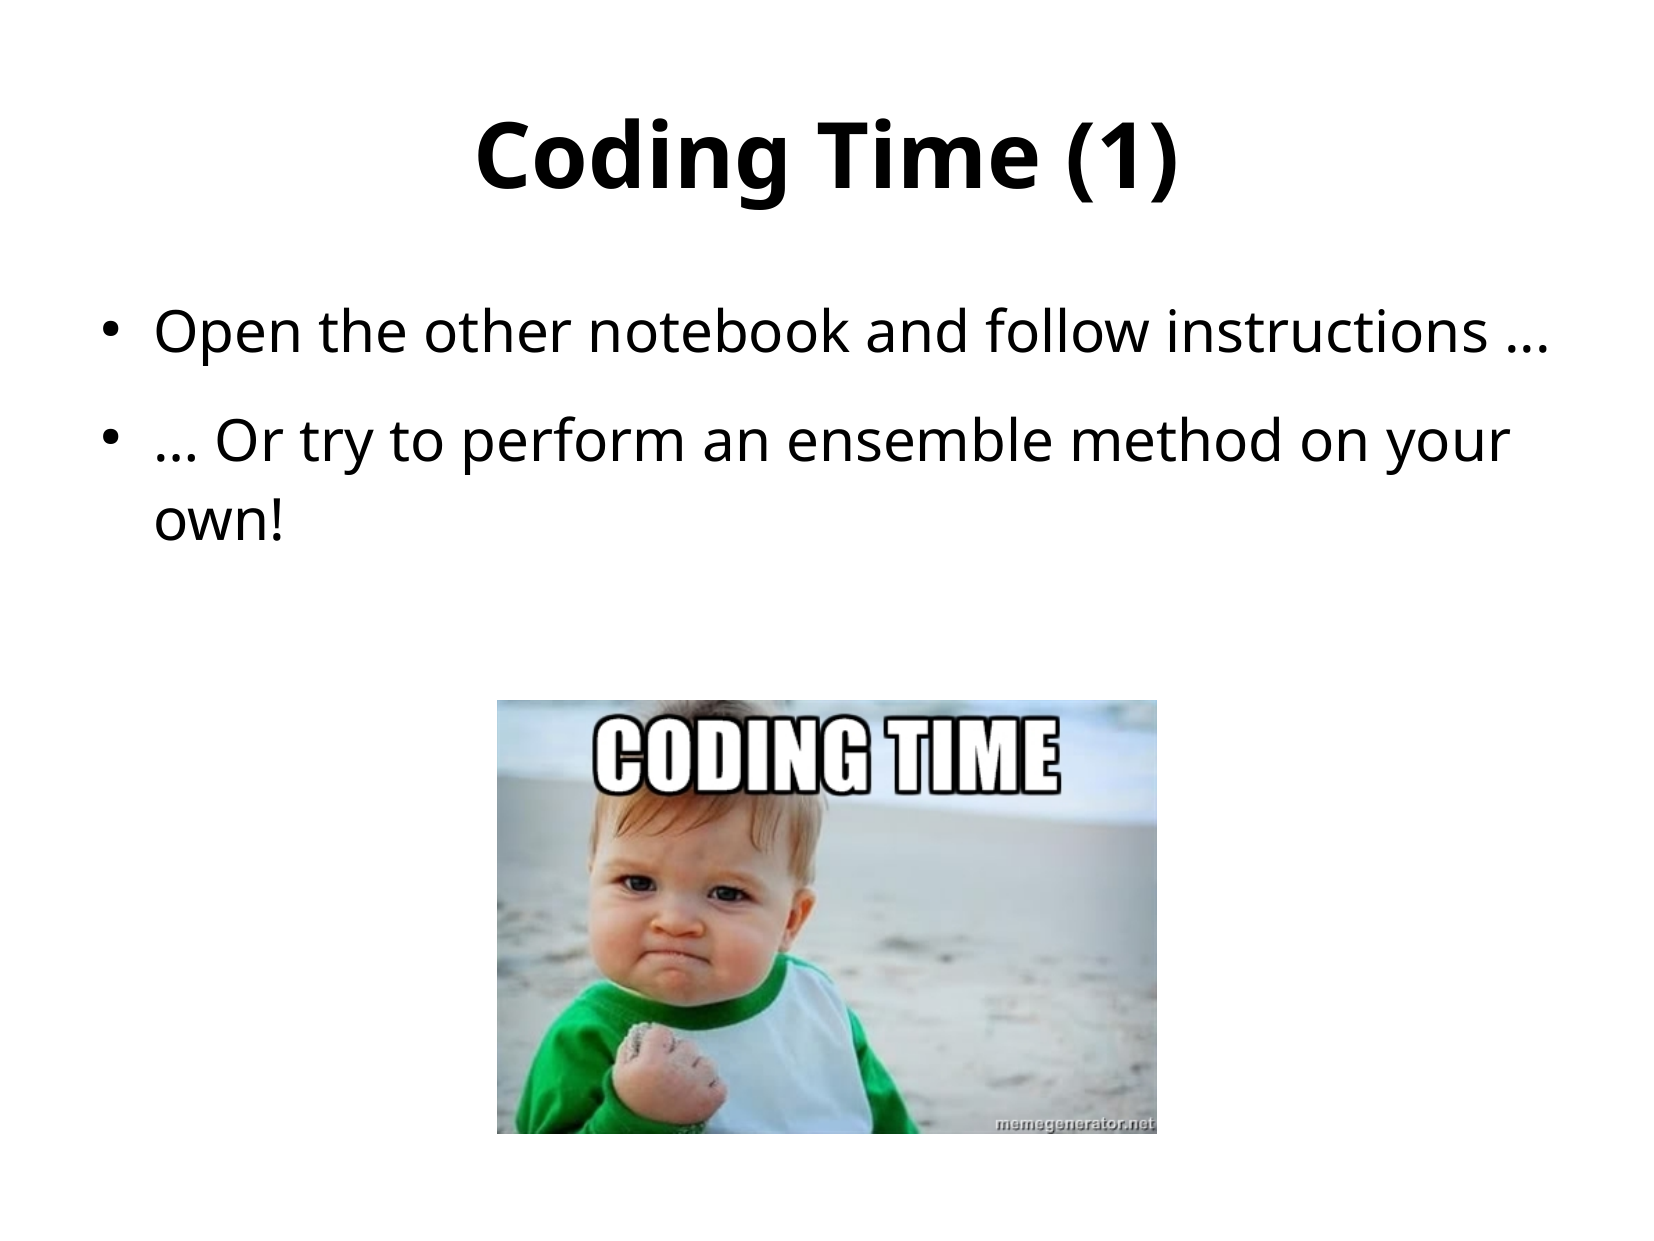

# Coding Time (1)
Open the other notebook and follow instructions ...
… Or try to perform an ensemble method on your own!